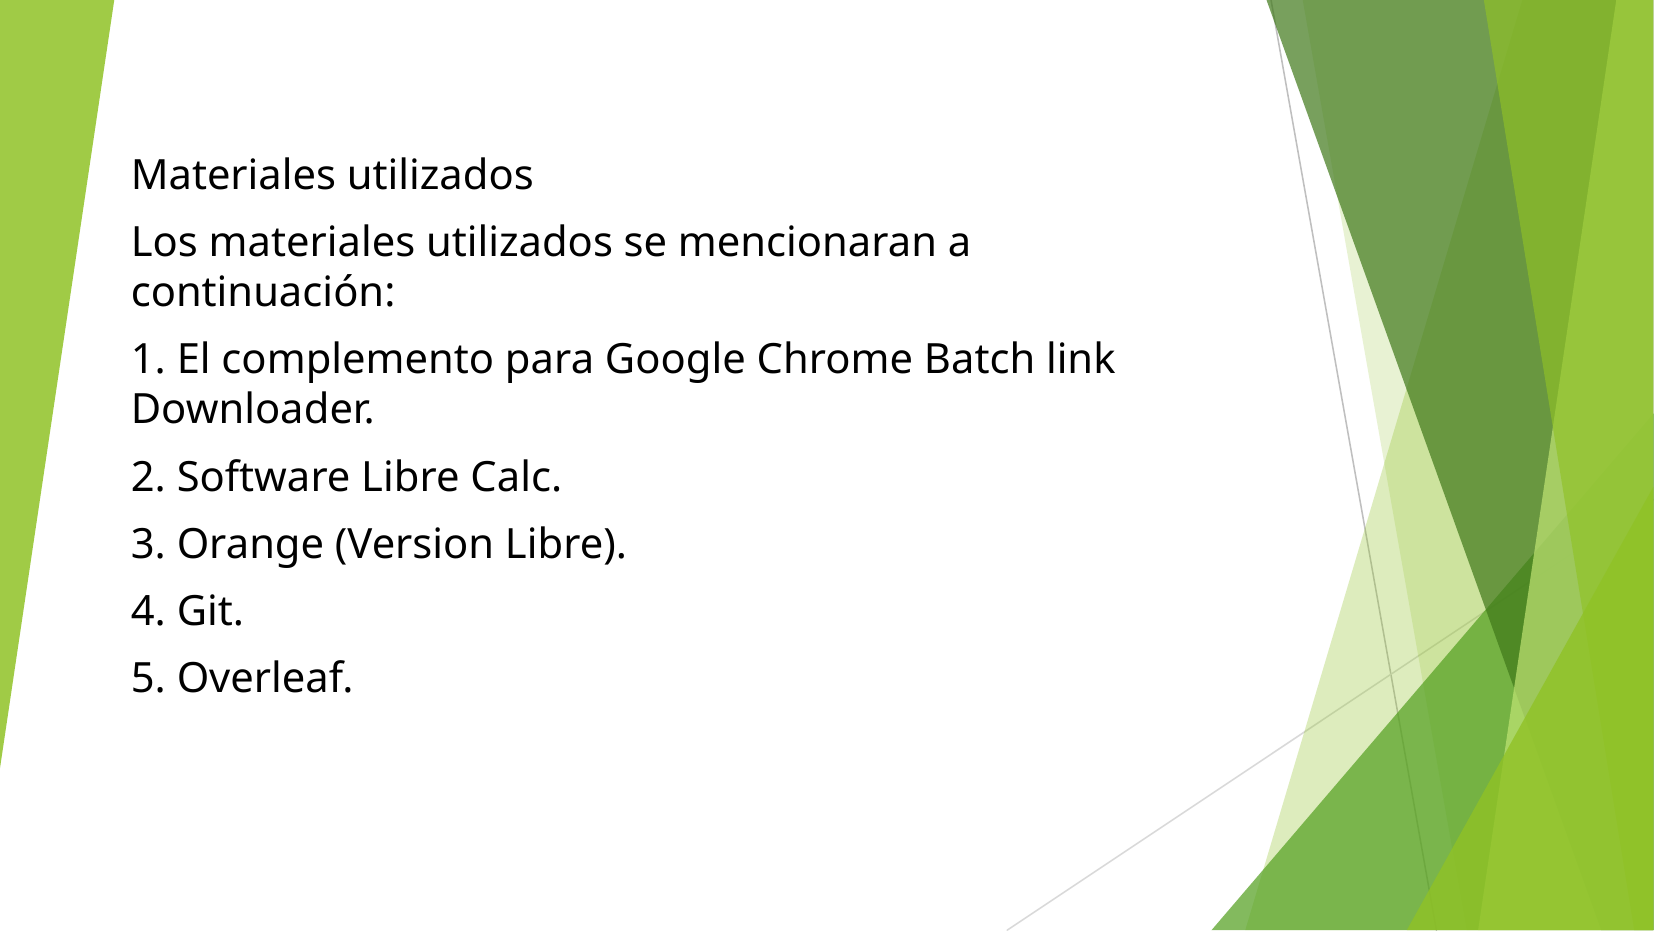

# Materiales utilizados
Los materiales utilizados se mencionaran a continuación:
1. El complemento para Google Chrome Batch link Downloader.
2. Software Libre Calc.
3. Orange (Version Libre).
4. Git.
5. Overleaf.